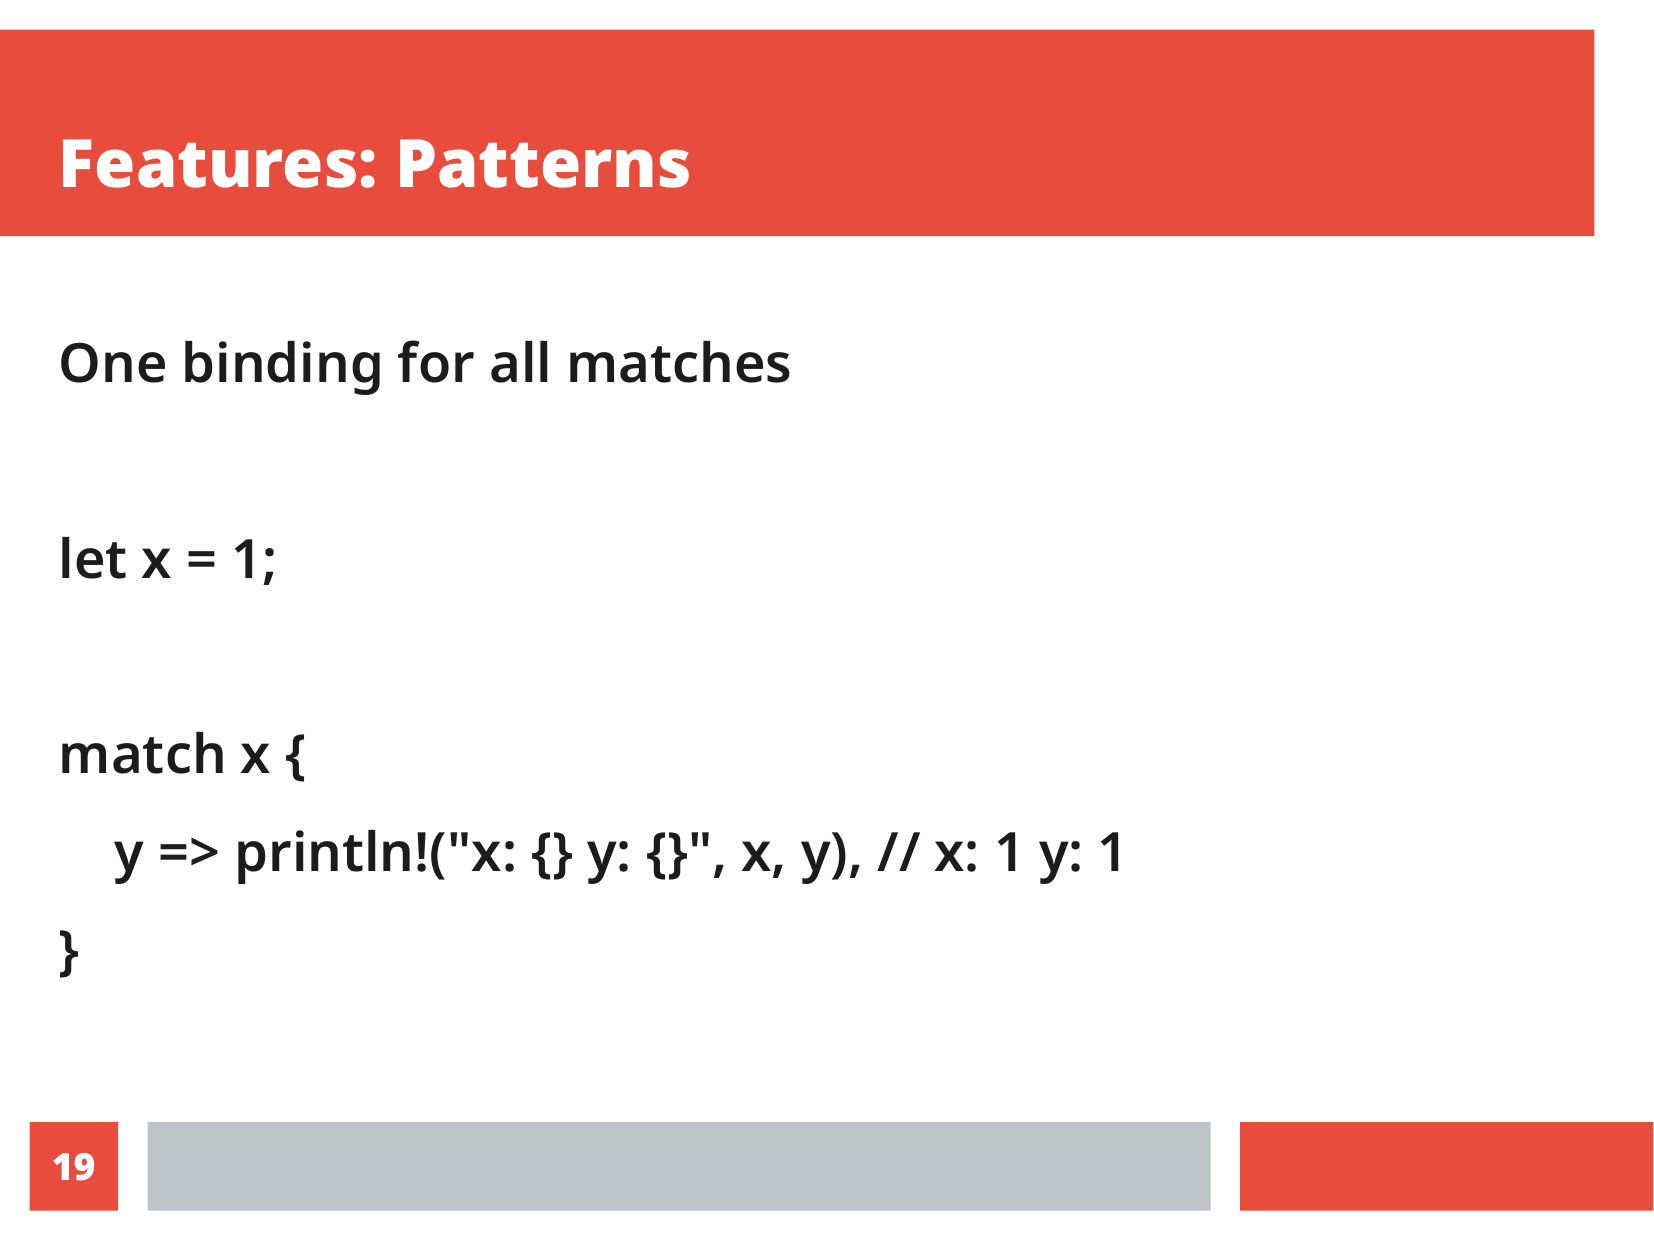

# Features: Patterns
One binding for all matches
let x = 1;
match x {
 y => println!("x: {} y: {}", x, y), // x: 1 y: 1
}
19